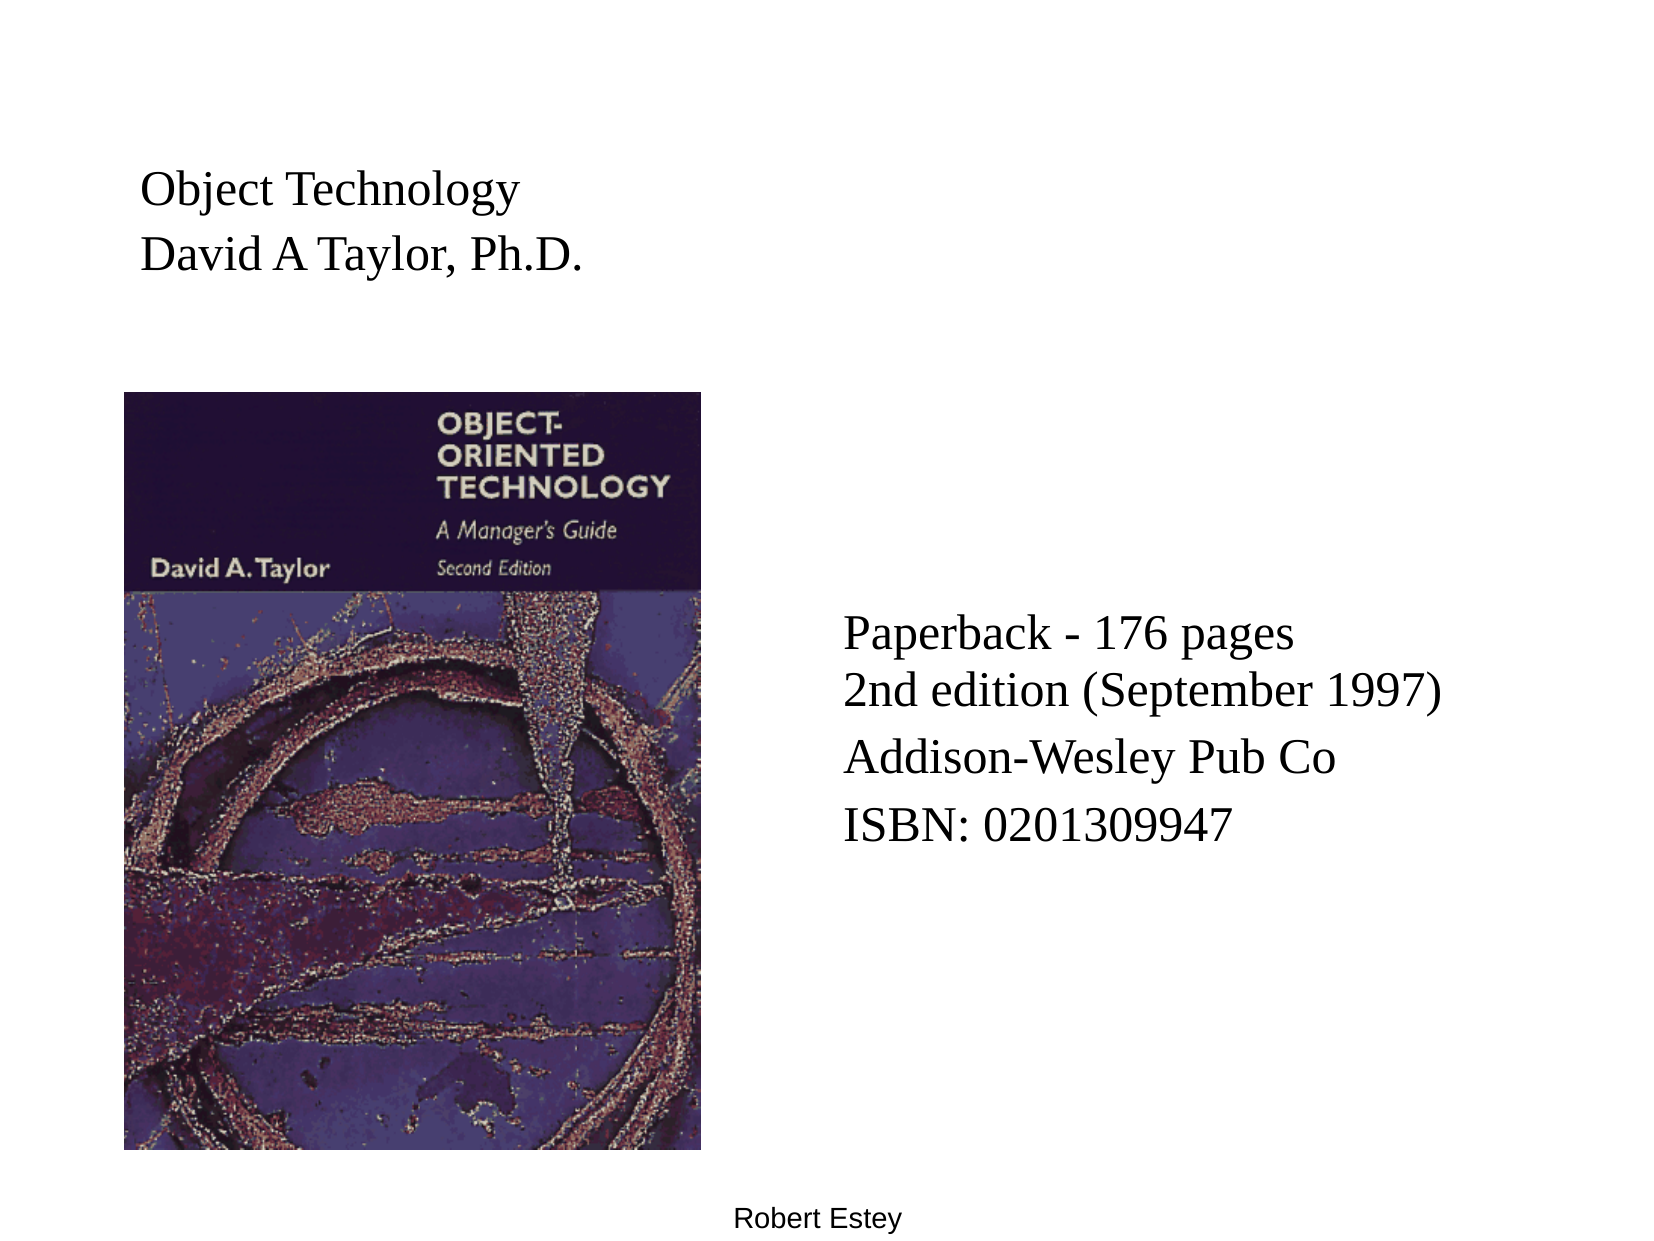

Object Technology
David A Taylor, Ph.D.
Paperback - 176 pages
2nd edition (September 1997)
Addison-Wesley Pub Co
ISBN: 0201309947
Robert Estey
07 April 1999